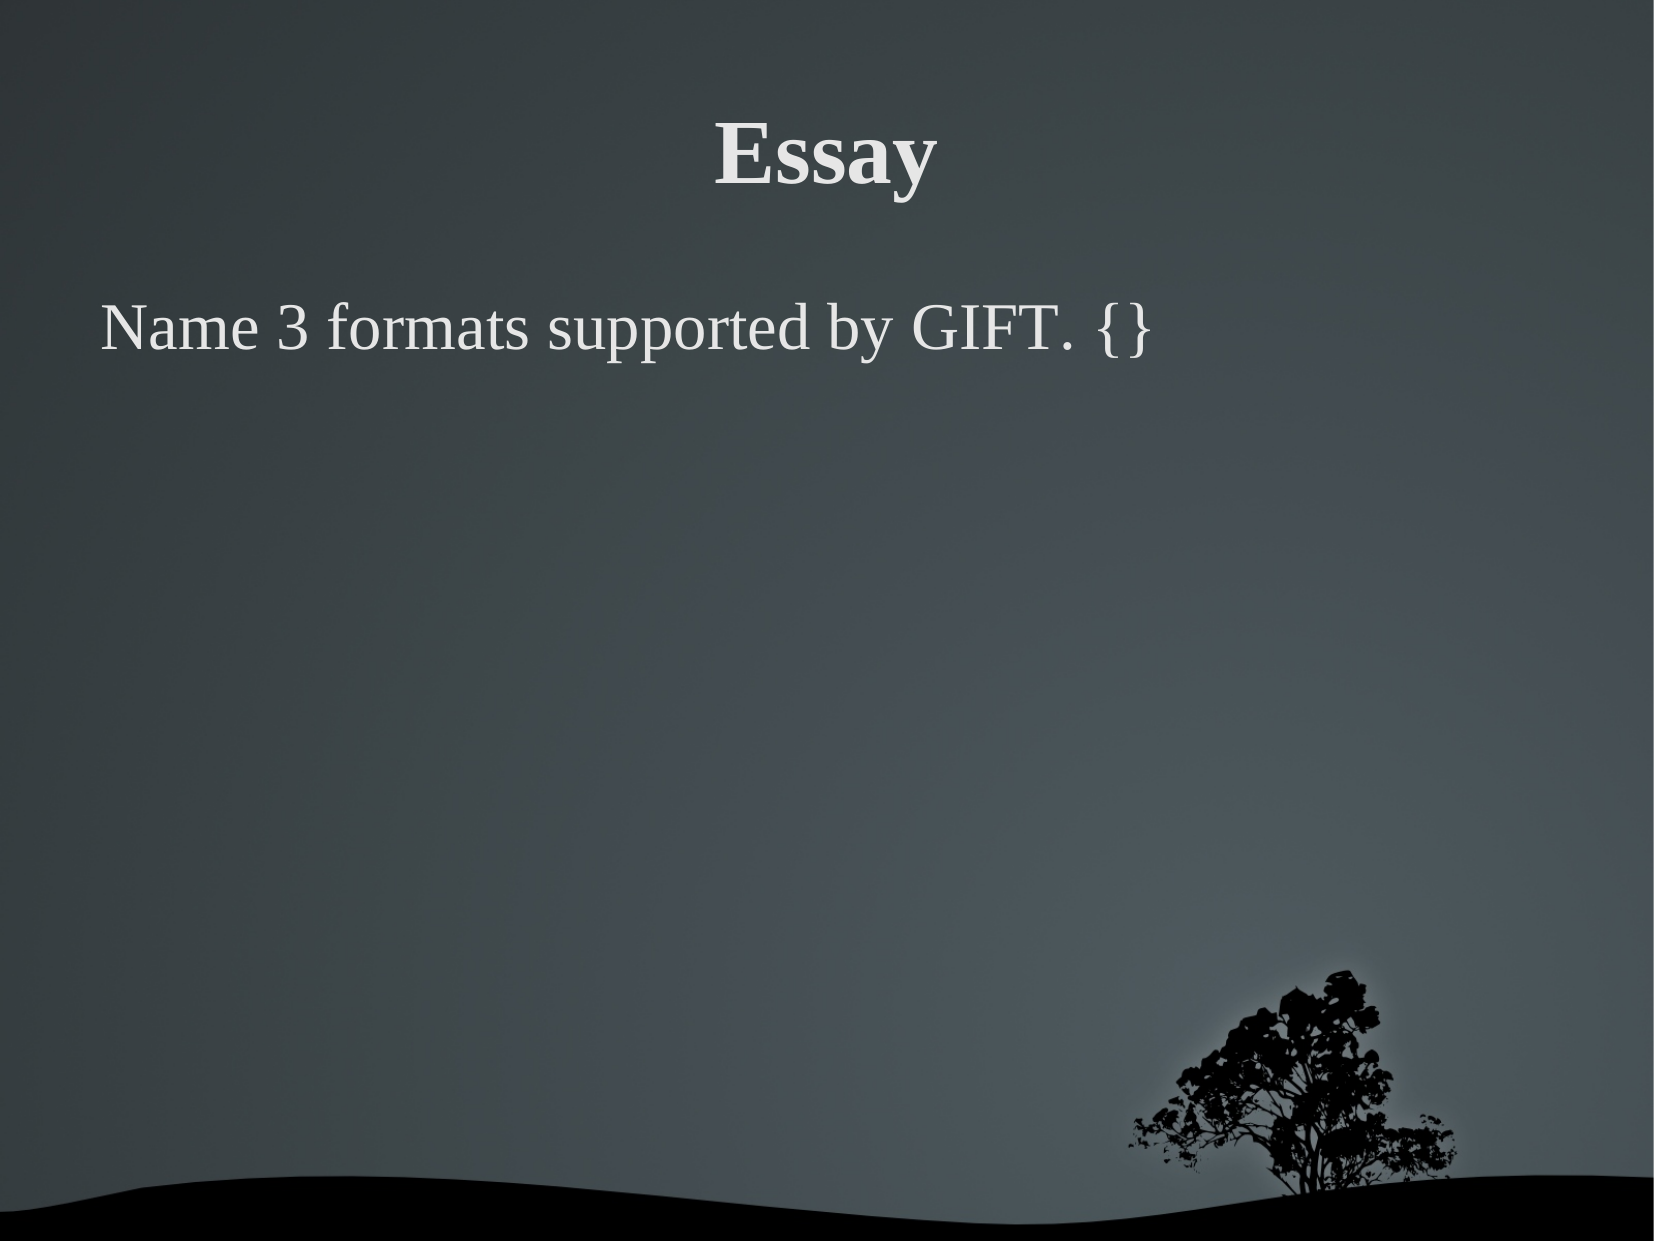

# Essay
Name 3 formats supported by GIFT. {}